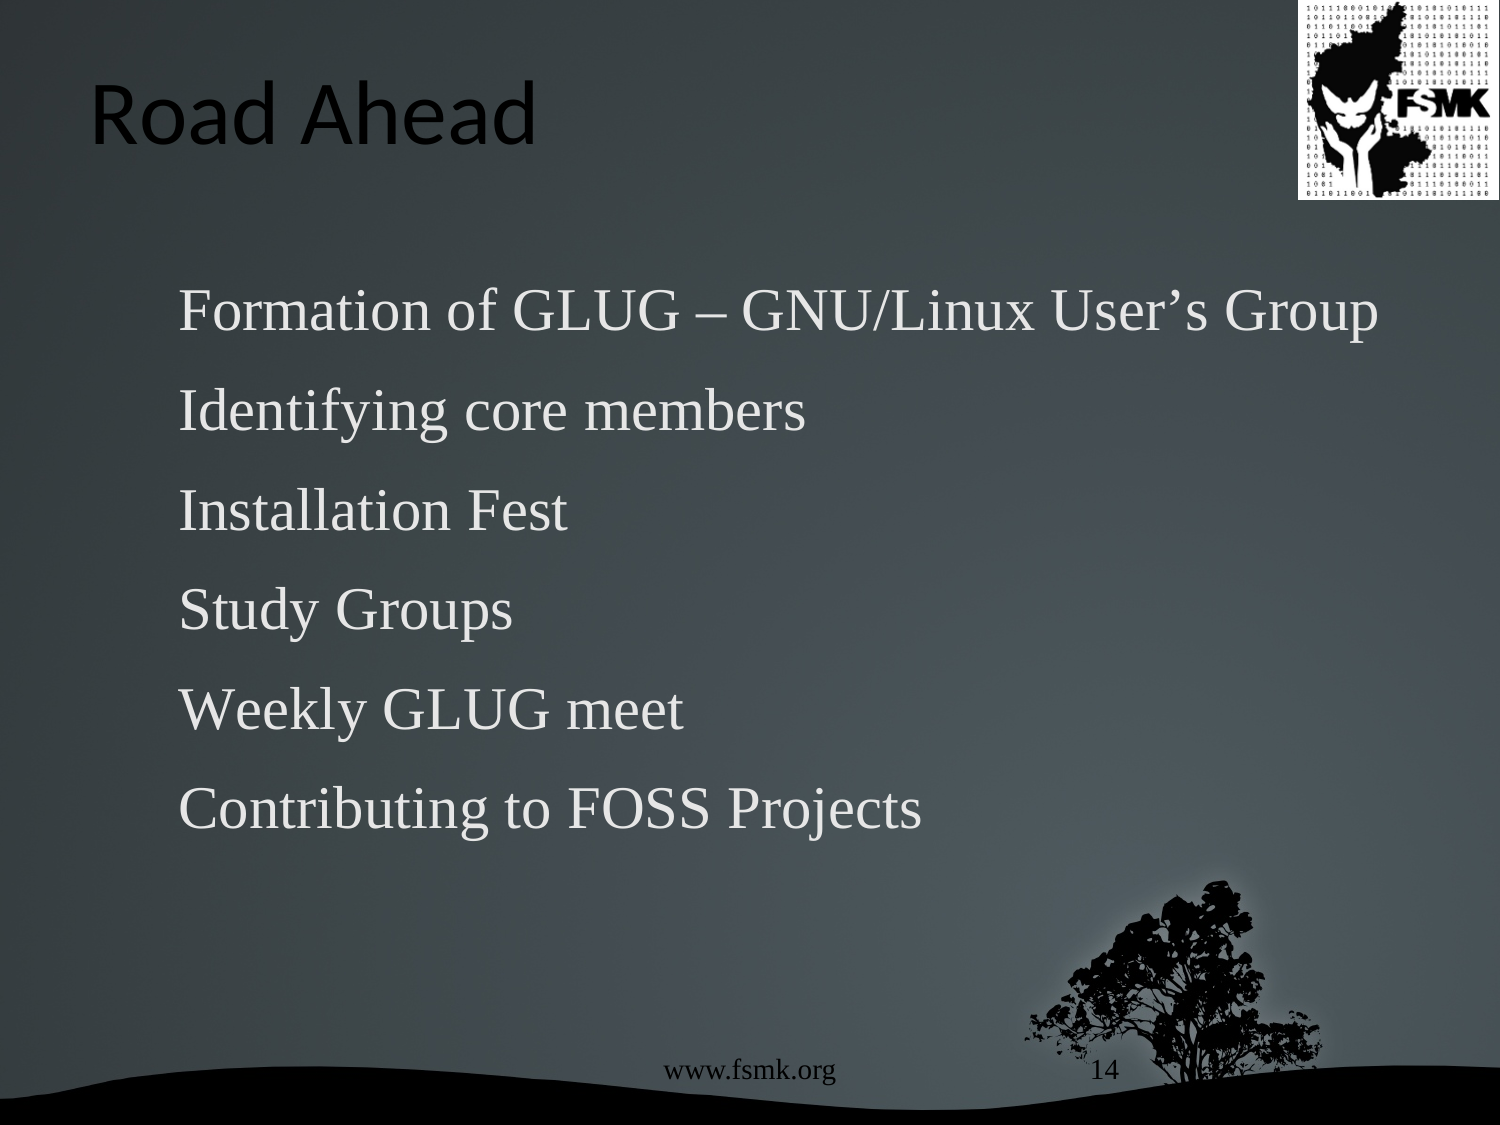

# Road Ahead
Formation of GLUG – GNU/Linux User’s Group
Identifying core members
Installation Fest
Study Groups
Weekly GLUG meet
Contributing to FOSS Projects
www.fsmk.org